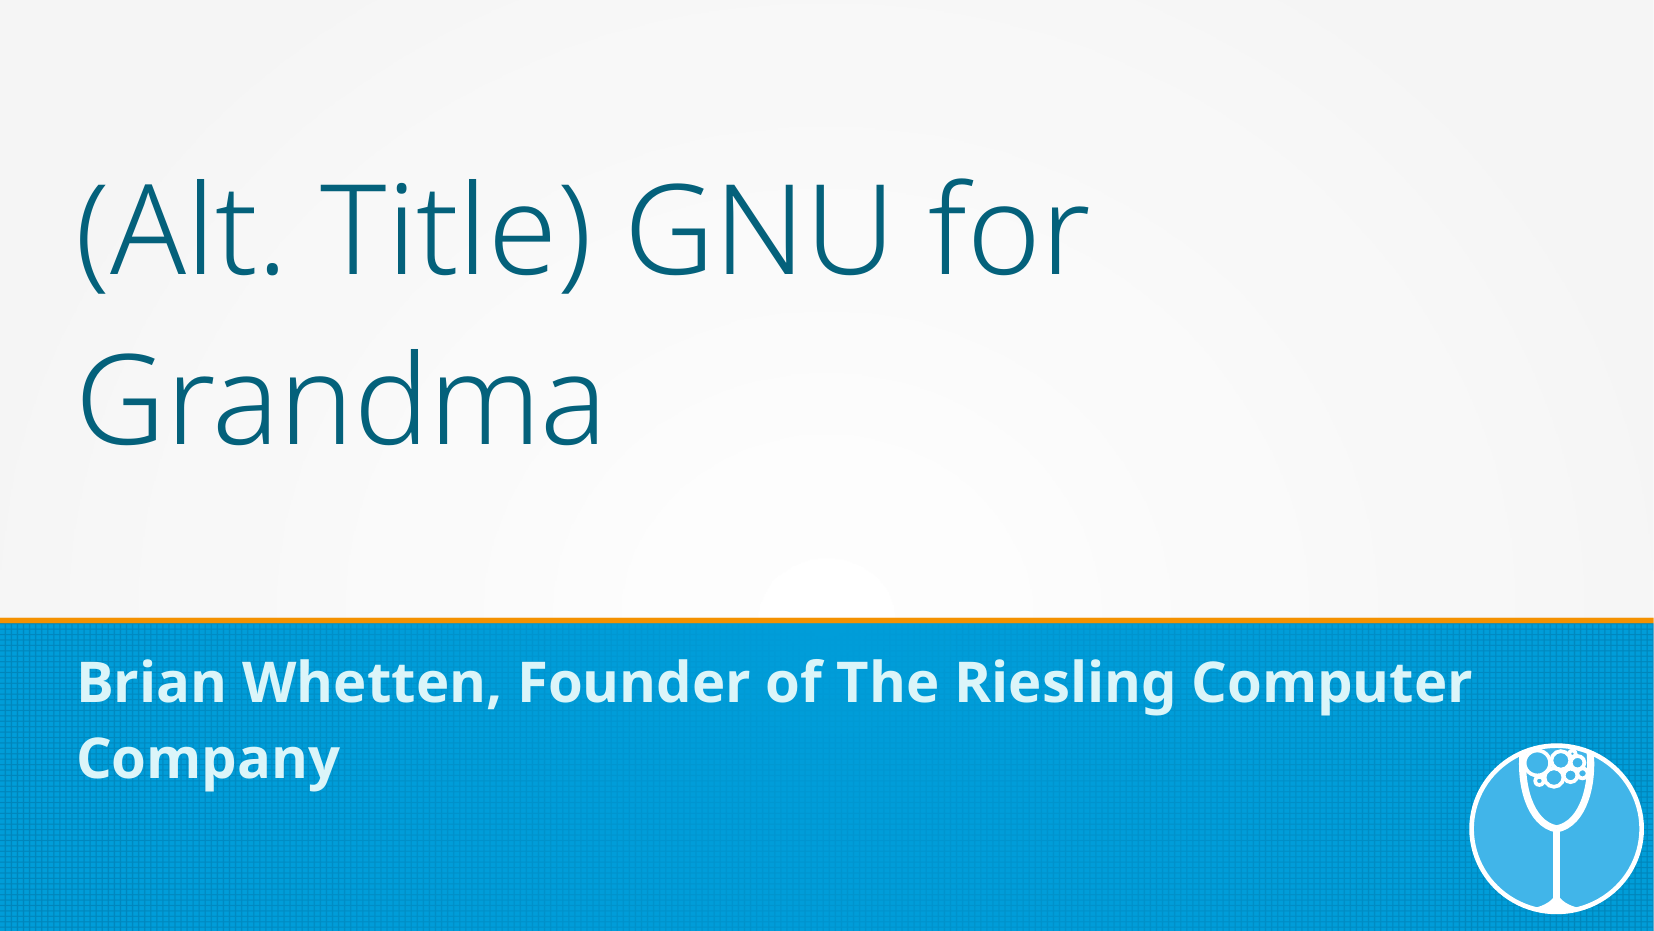

# (Alt. Title) GNU for Grandma
Brian Whetten, Founder of The Riesling Computer Company